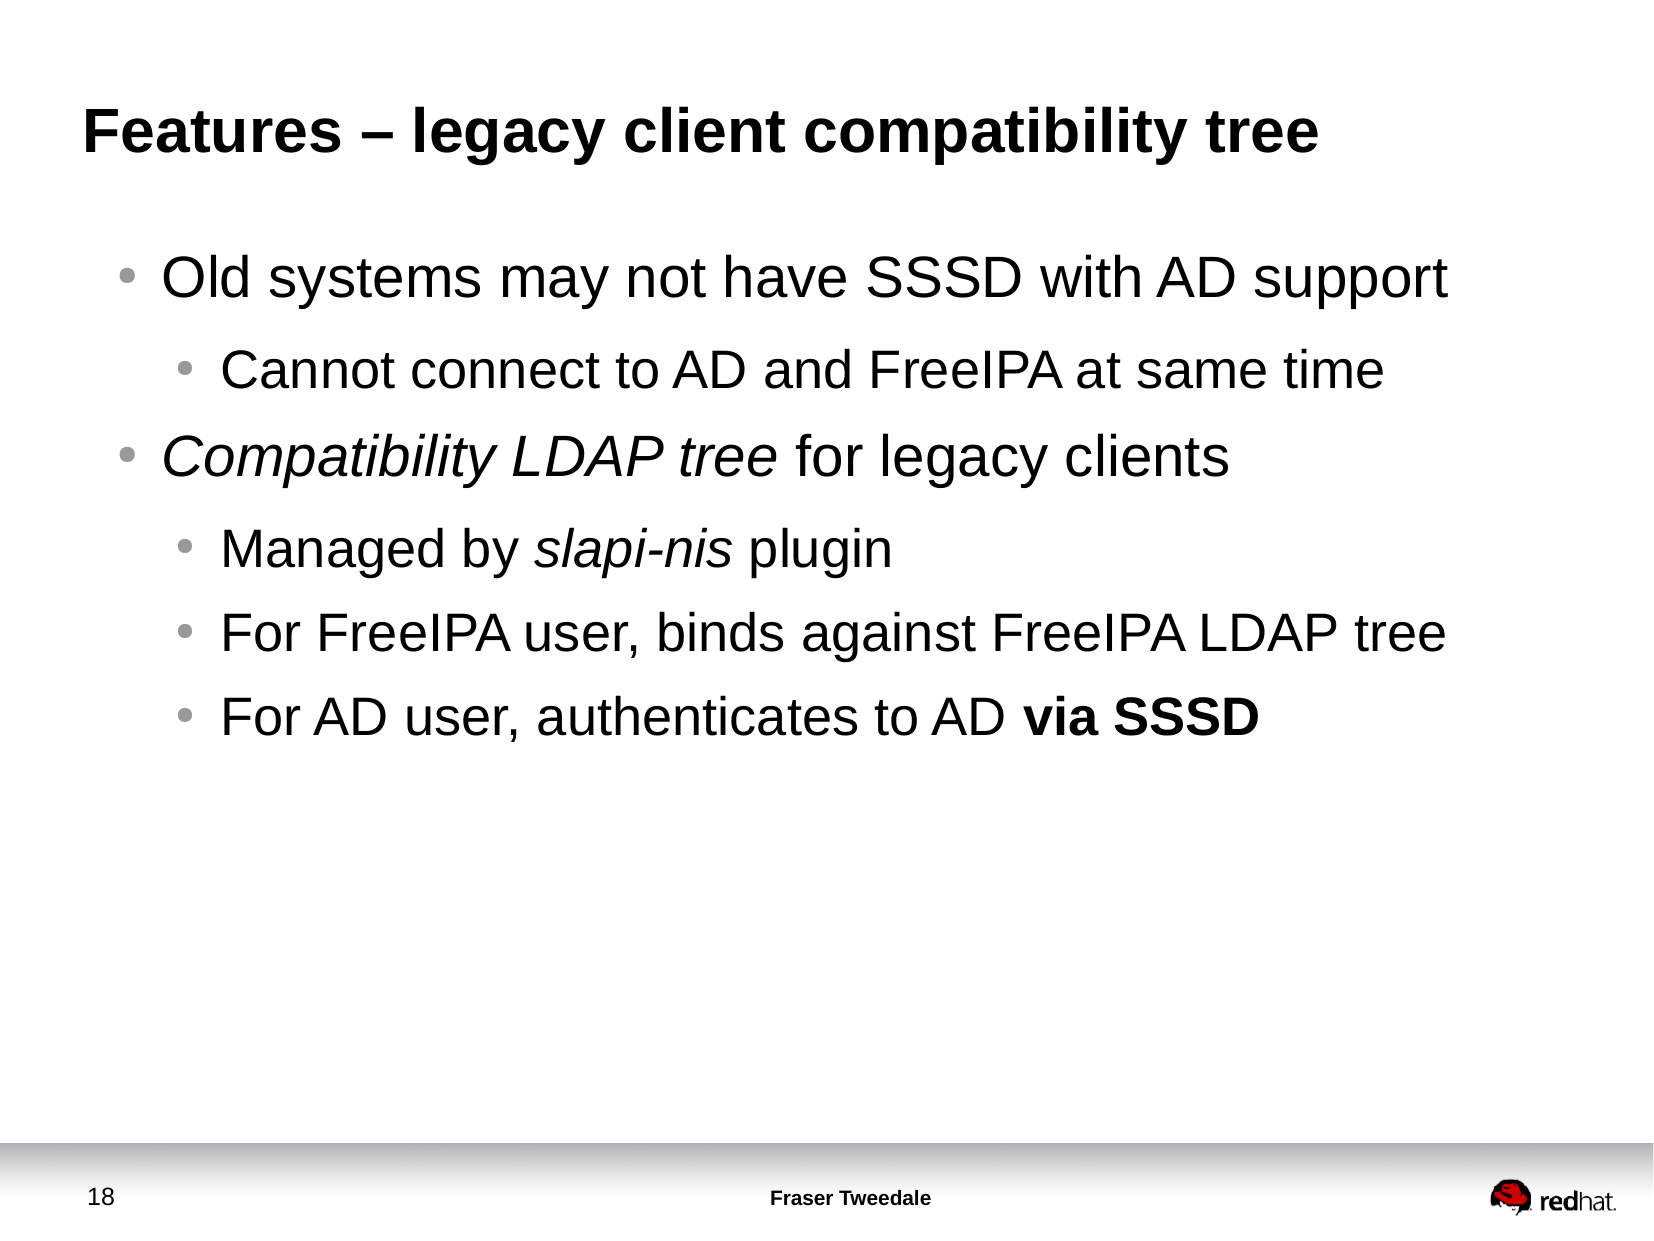

# Features – legacy client compatibility tree
Old systems may not have SSSD with AD support
Cannot connect to AD and FreeIPA at same time
Compatibility LDAP tree for legacy clients
Managed by slapi-nis plugin
For FreeIPA user, binds against FreeIPA LDAP tree
For AD user, authenticates to AD via SSSD